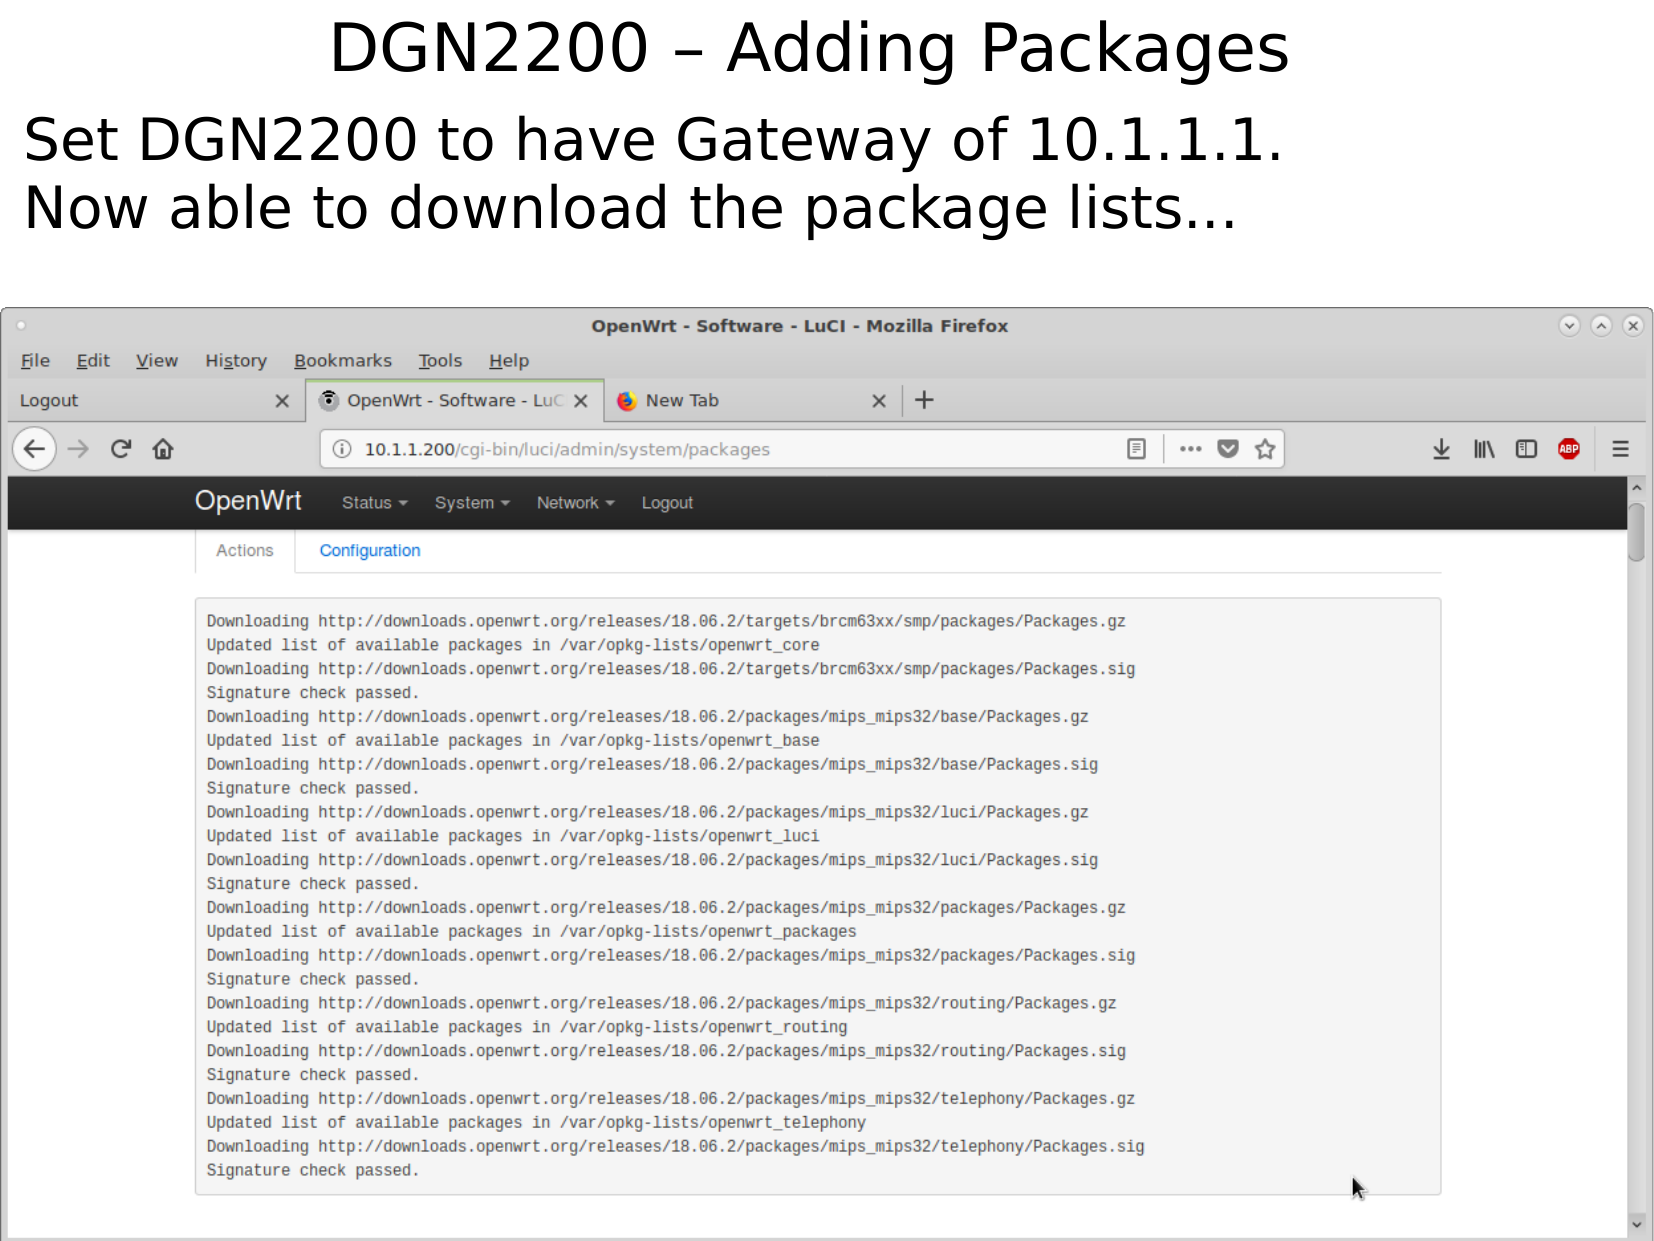

# DGN2200 – Adding Packages
Set DGN2200 to have Gateway of 10.1.1.1.
Now able to download the package lists...